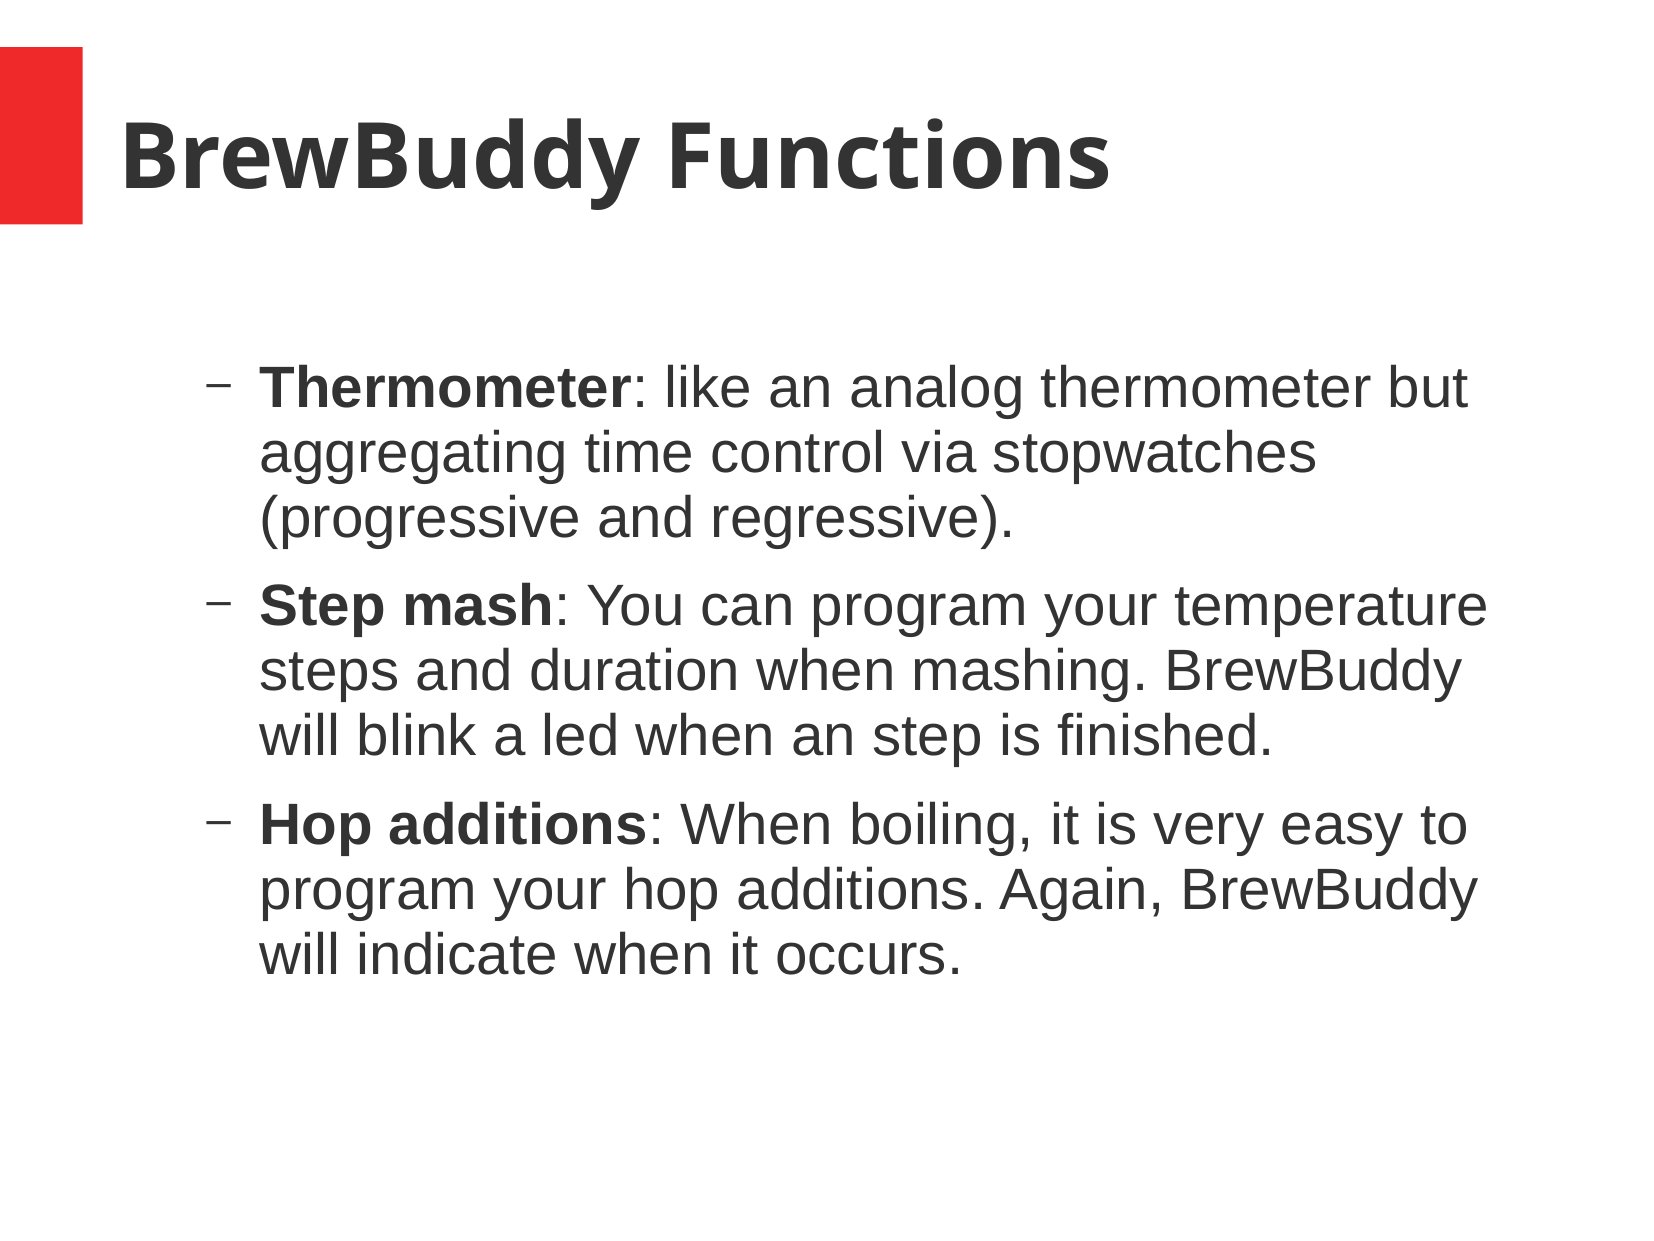

# BrewBuddy Functions
Thermometer: like an analog thermometer but aggregating time control via stopwatches (progressive and regressive).
Step mash: You can program your temperature steps and duration when mashing. BrewBuddy will blink a led when an step is finished.
Hop additions: When boiling, it is very easy to program your hop additions. Again, BrewBuddy will indicate when it occurs.